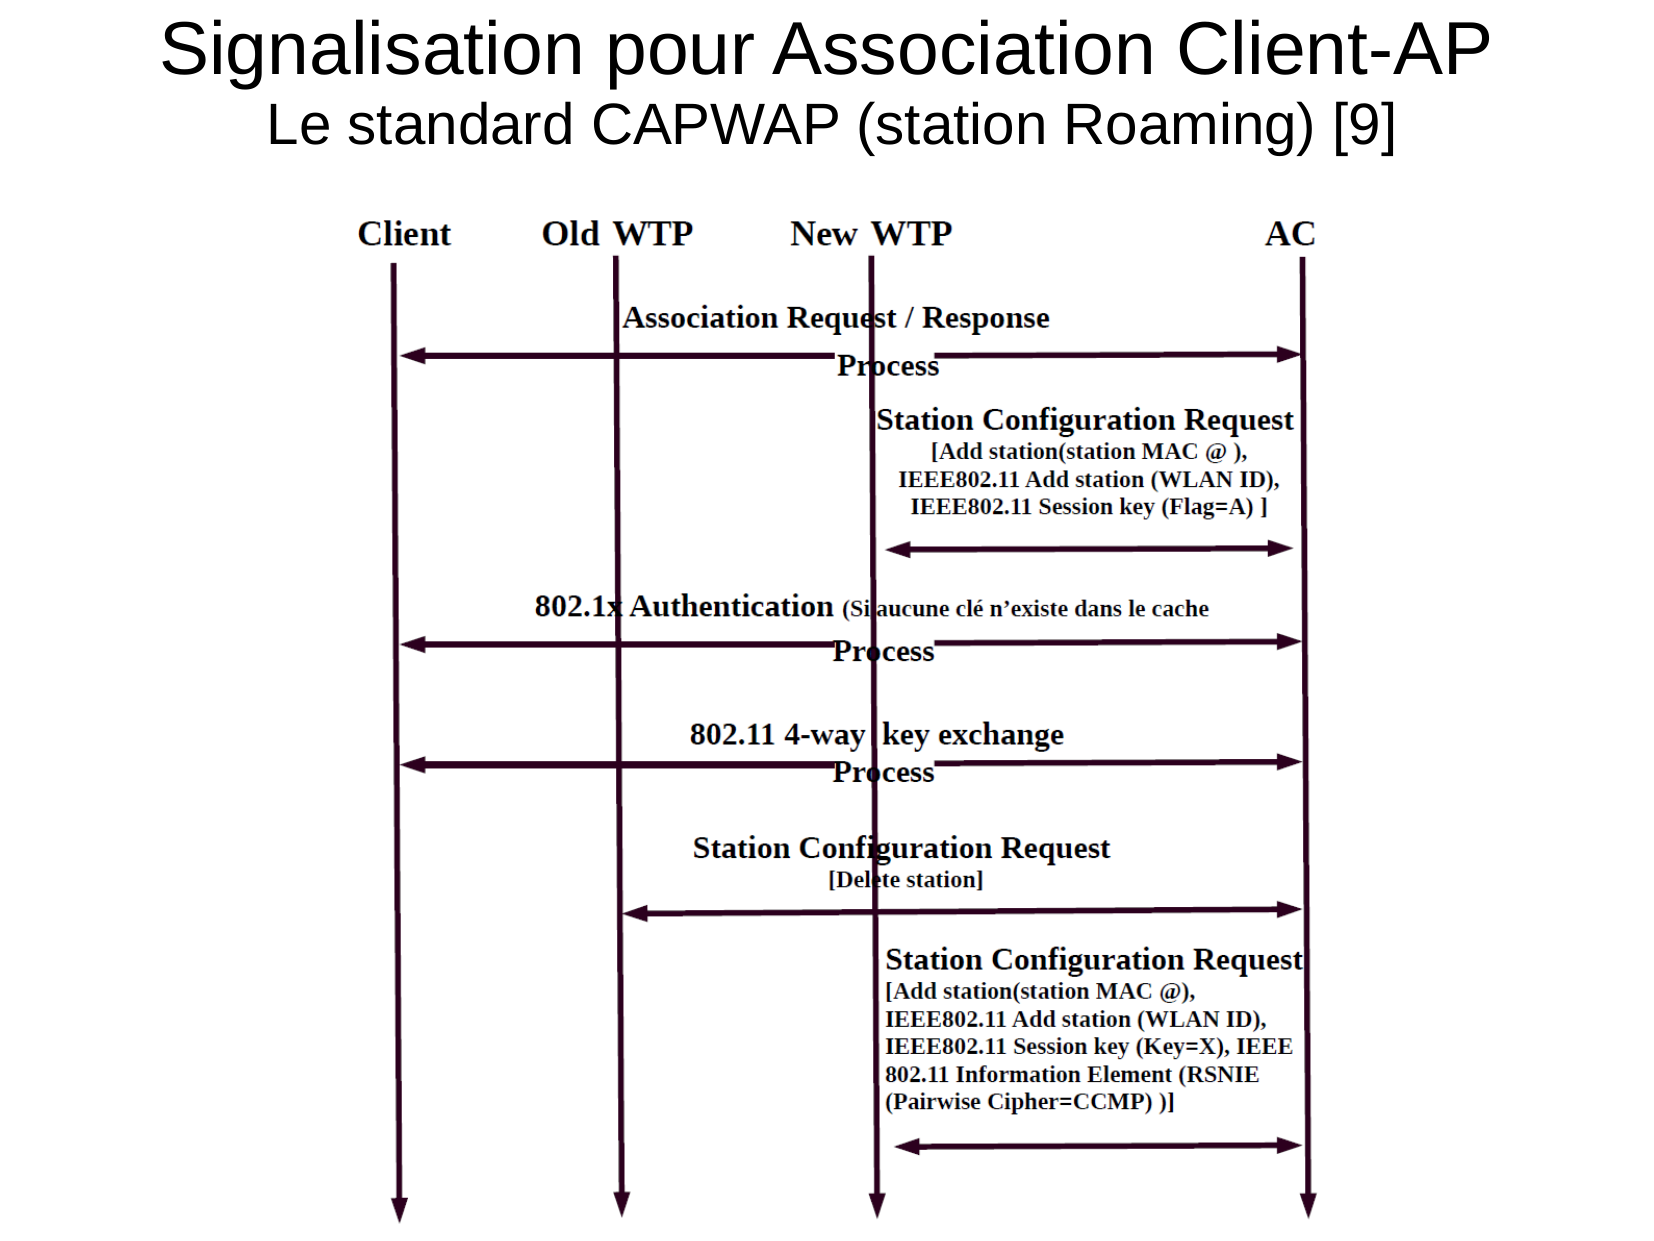

# Signalisation pour Association Client-AP
Le standard CAPWAP (station Roaming) [9]